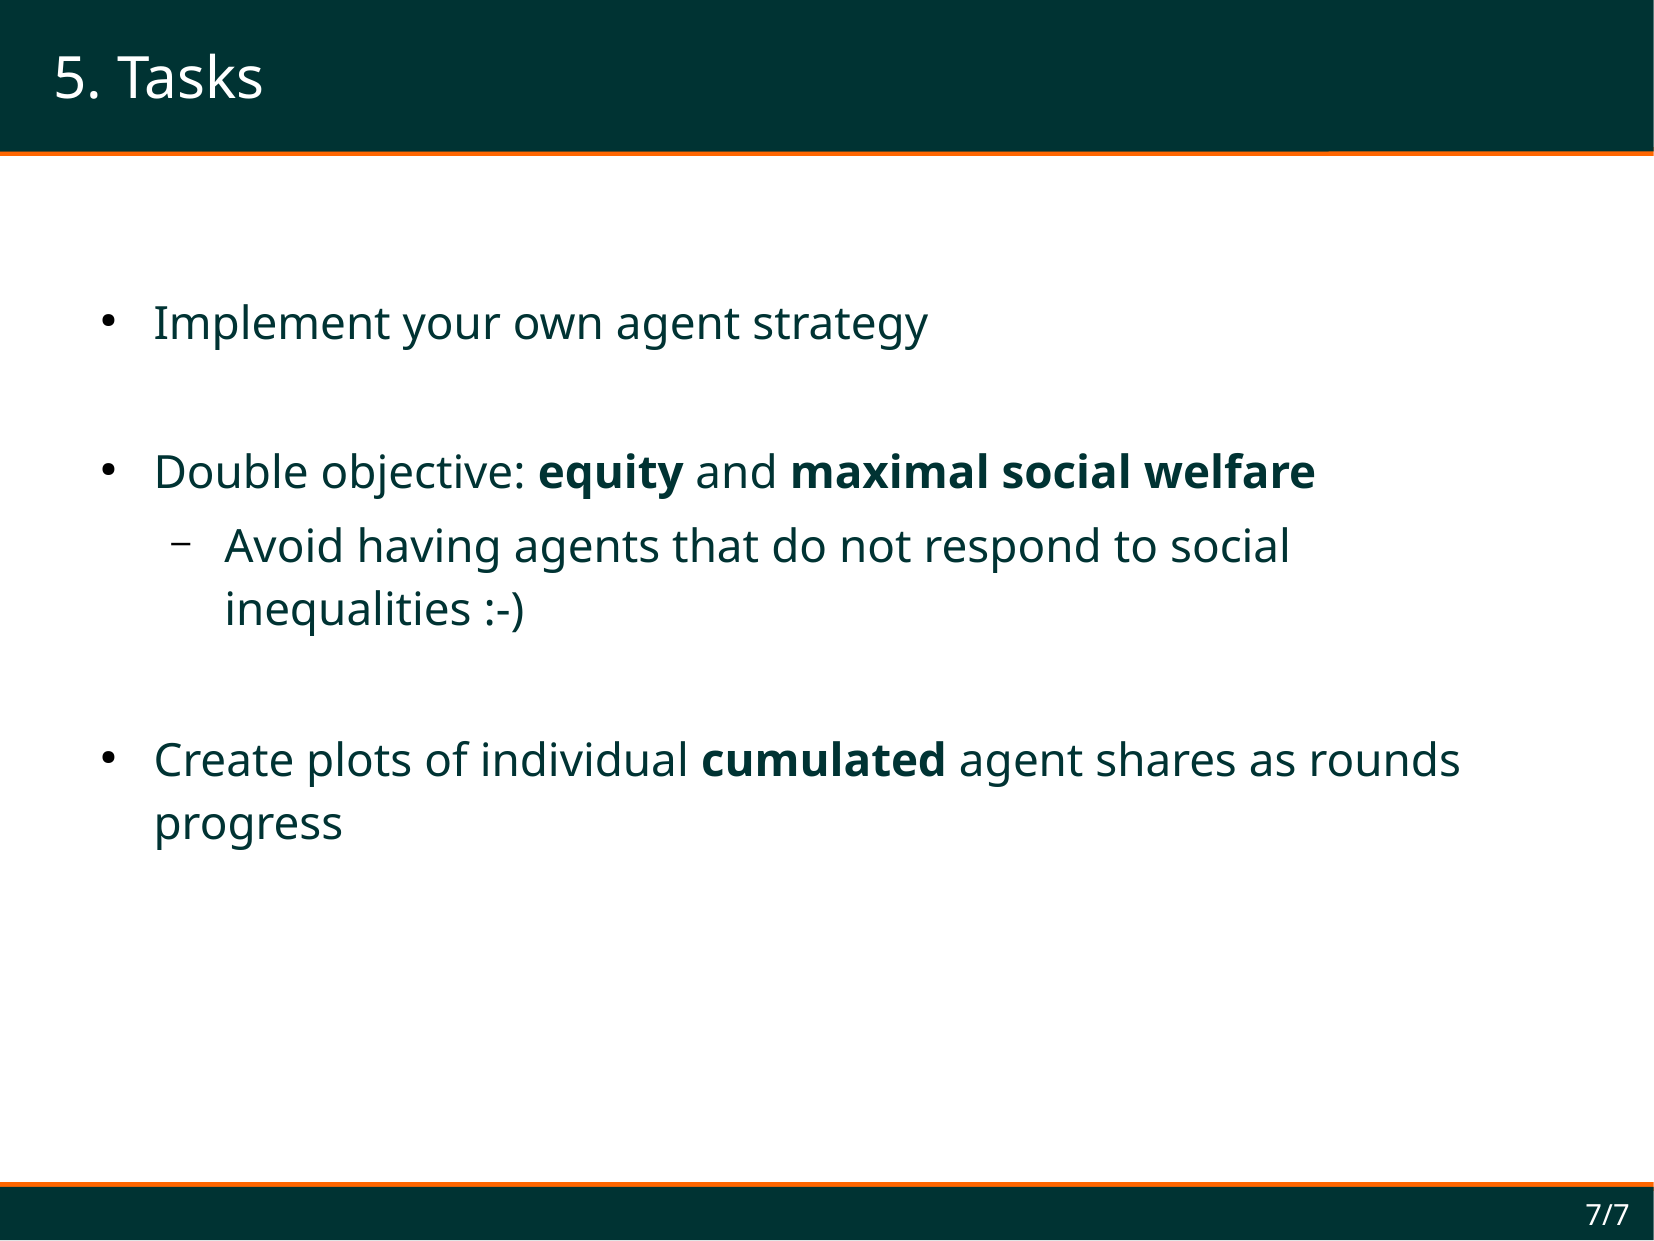

# 5. Tasks
Implement your own agent strategy
Double objective: equity and maximal social welfare
Avoid having agents that do not respond to social inequalities :-)
Create plots of individual cumulated agent shares as rounds progress
7